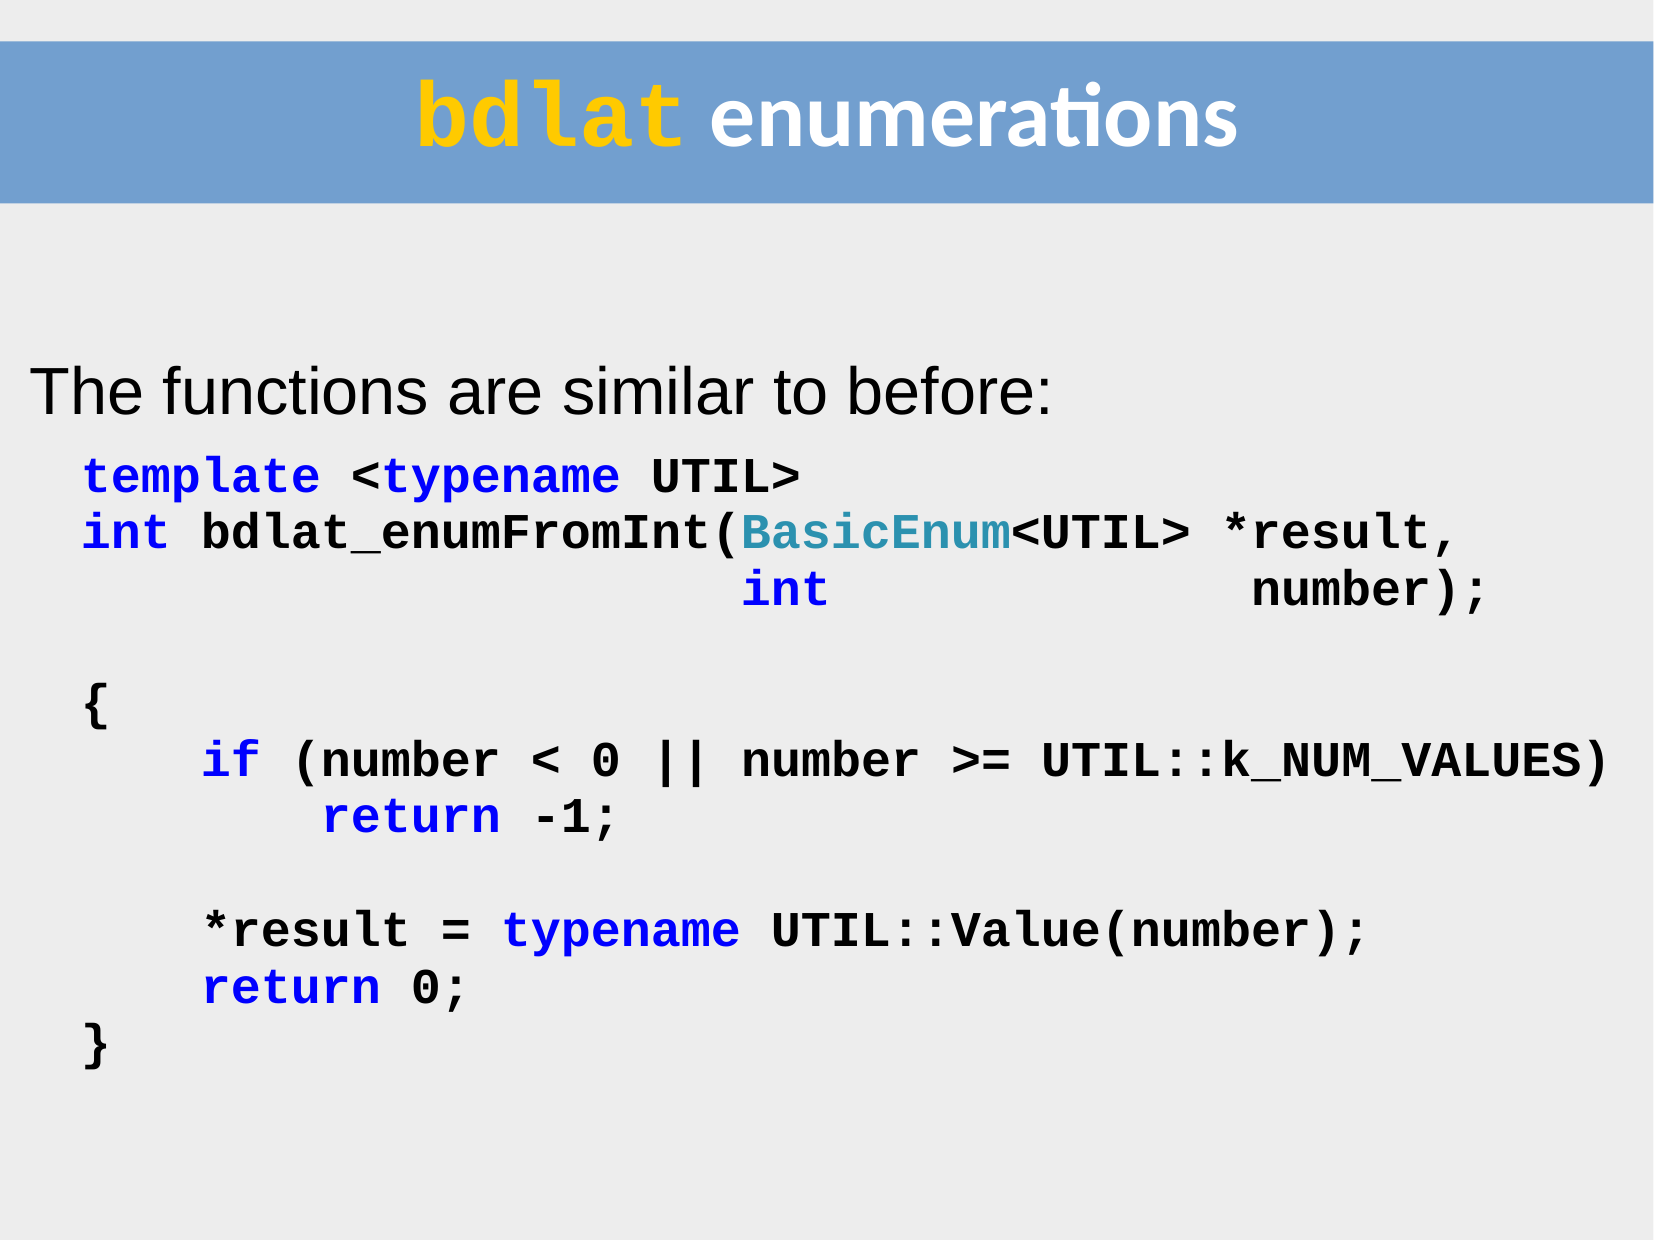

# bdlat enumerations
The functions are similar to before:
template <typename UTIL>
int bdlat_enumFromInt(BasicEnum<UTIL> *result,
 int number);
{
 if (number < 0 || number >= UTIL::k_NUM_VALUES)
 return -1;
 *result = typename UTIL::Value(number);
 return 0;
}